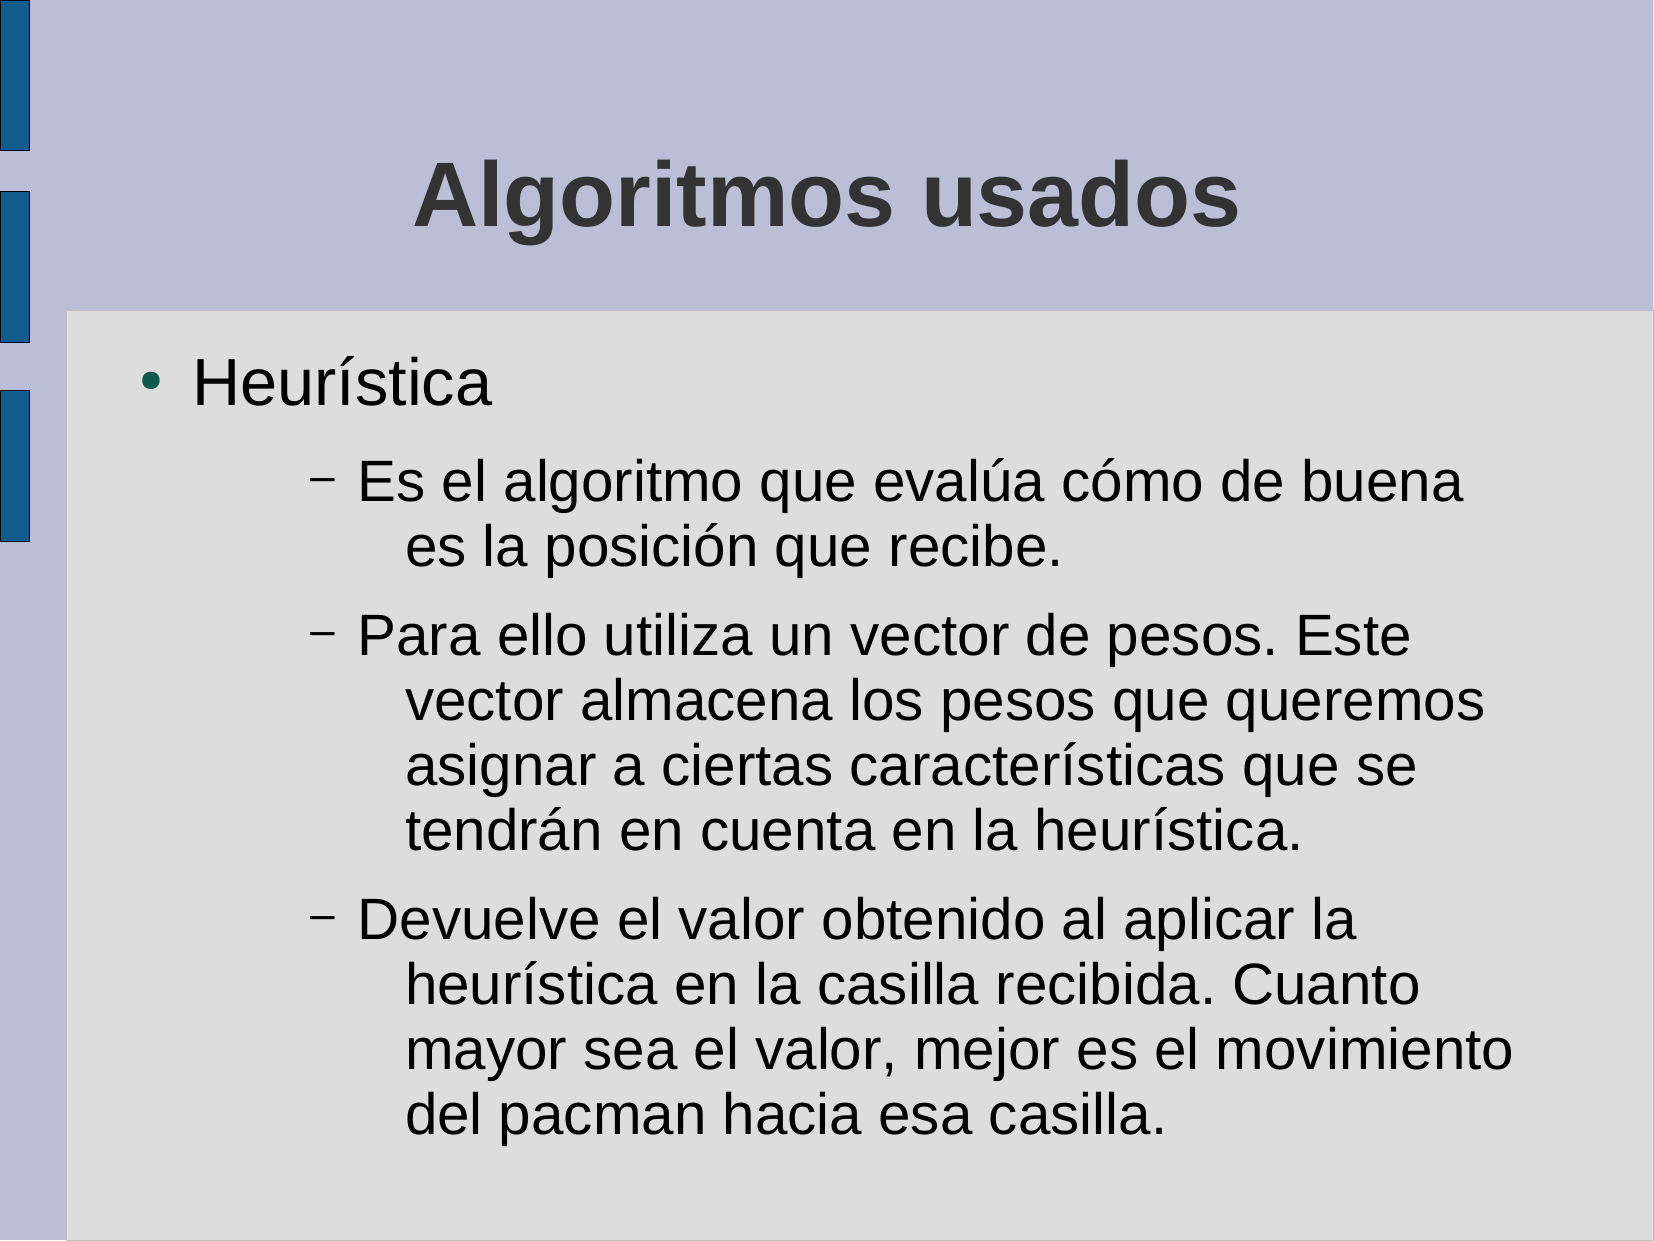

# Algoritmos usados
Heurística
Es el algoritmo que evalúa cómo de buena es la posición que recibe.
Para ello utiliza un vector de pesos. Este vector almacena los pesos que queremos asignar a ciertas características que se tendrán en cuenta en la heurística.
Devuelve el valor obtenido al aplicar la heurística en la casilla recibida. Cuanto mayor sea el valor, mejor es el movimiento del pacman hacia esa casilla.